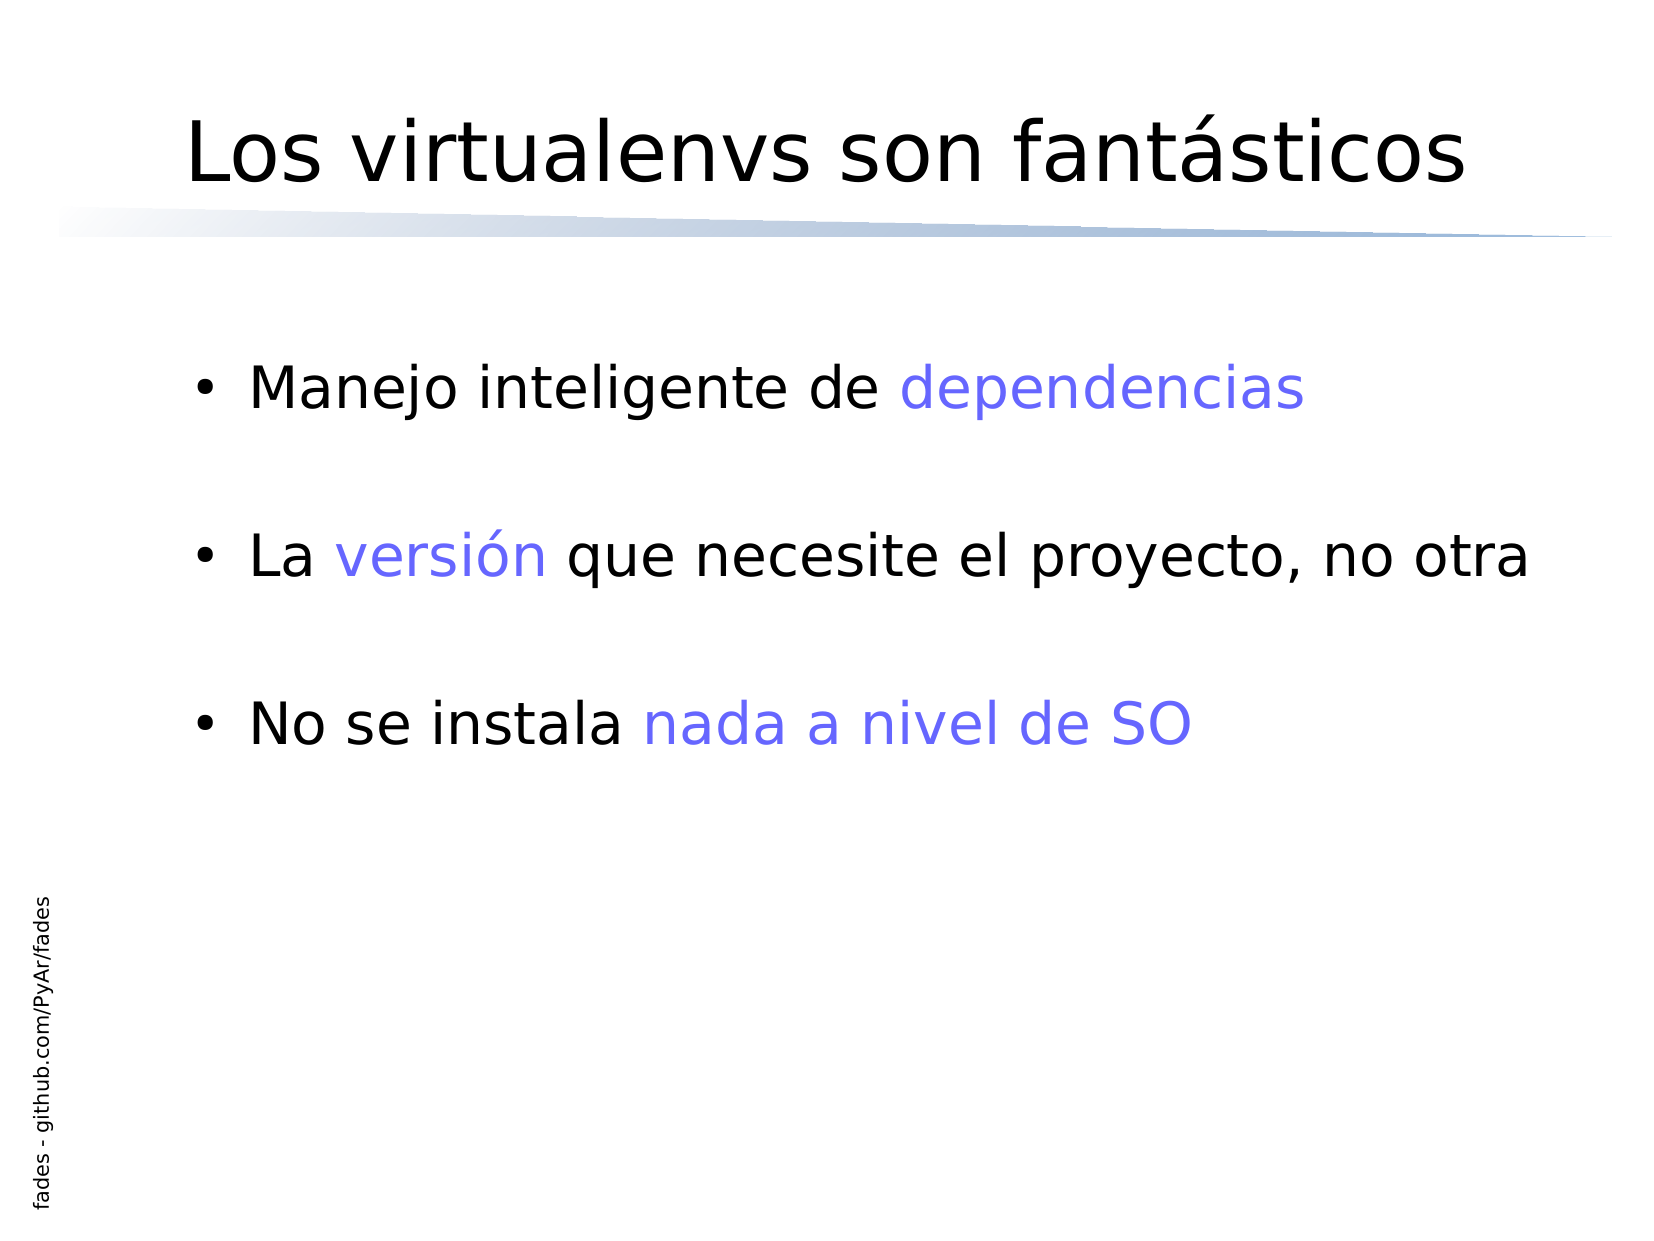

# Los virtualenvs son fantásticos
Manejo inteligente de dependencias
La versión que necesite el proyecto, no otra
No se instala nada a nivel de SO